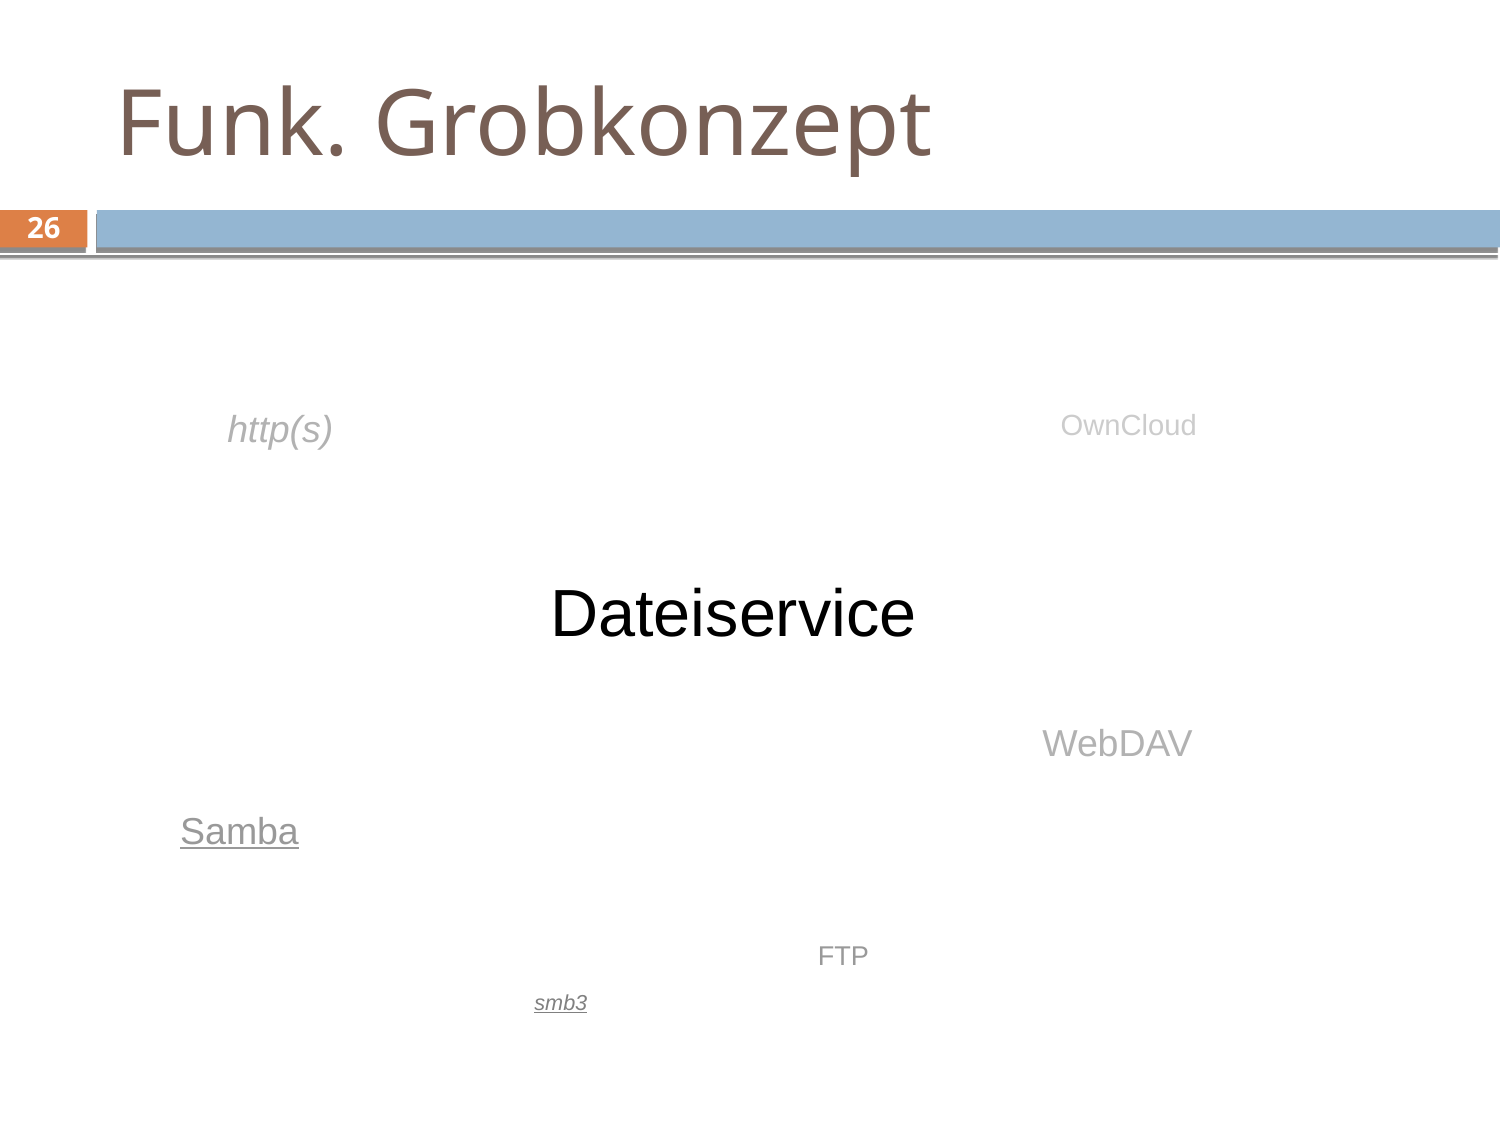

# Funk. Grobkonzept
26
Dateiservice
http(s)
OwnCloud
WebDAV
Samba
FTP
smb3